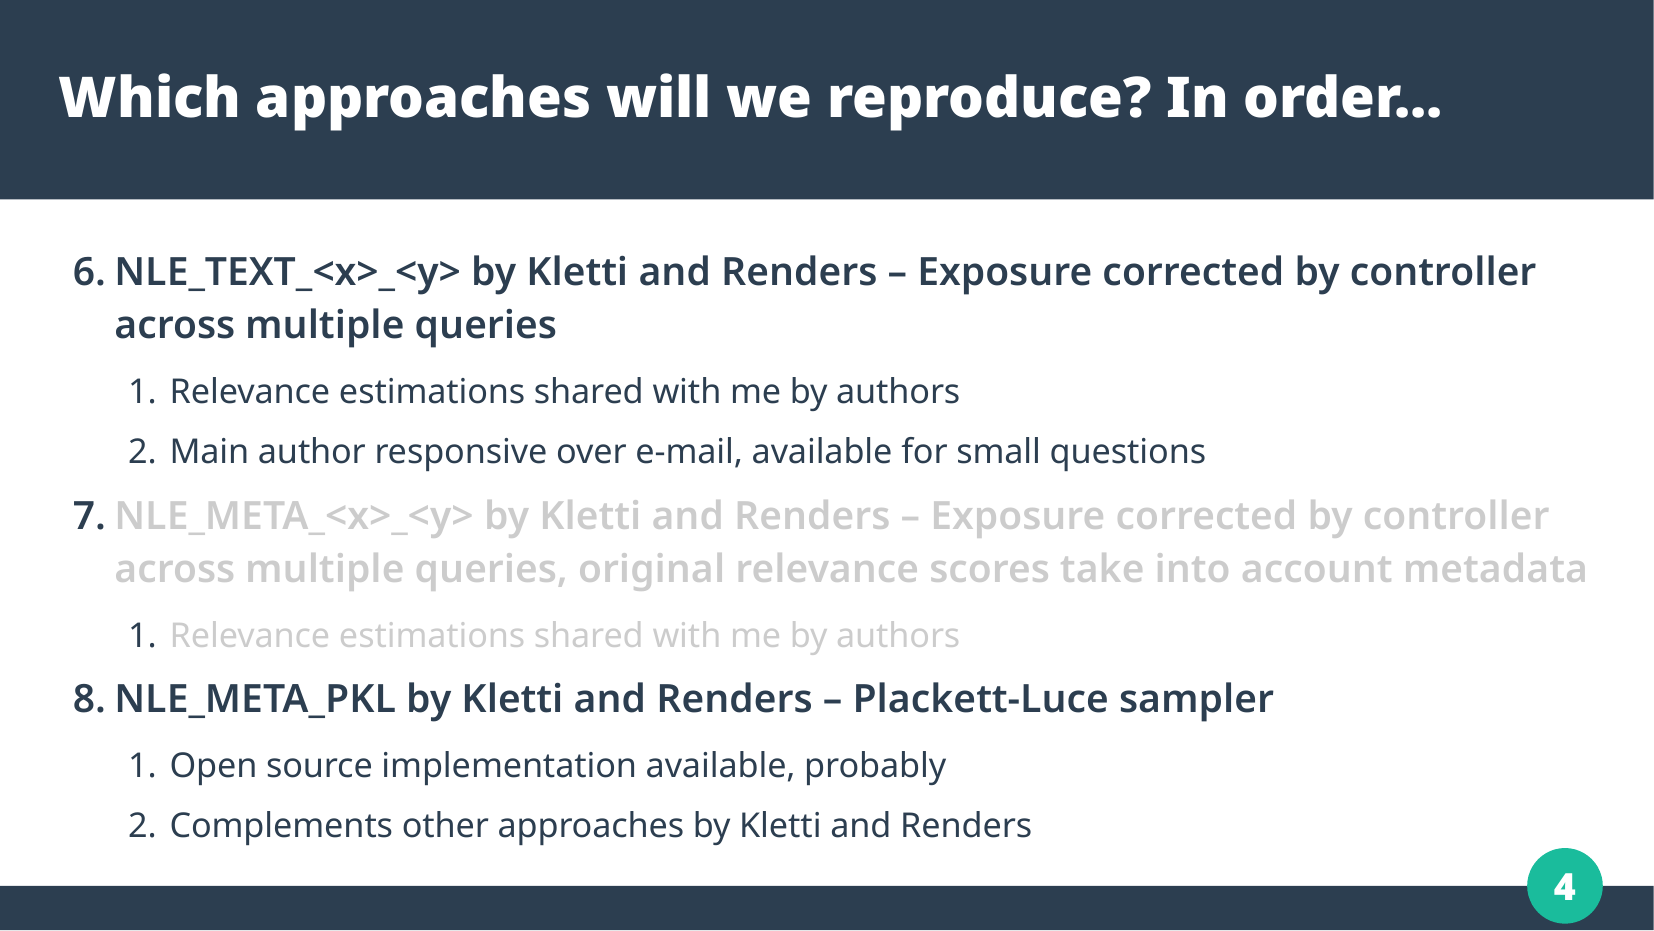

# Which approaches will we reproduce? In order...
NLE_TEXT_<x>_<y> by Kletti and Renders – Exposure corrected by controller across multiple queries
Relevance estimations shared with me by authors
Main author responsive over e-mail, available for small questions
NLE_META_<x>_<y> by Kletti and Renders – Exposure corrected by controller across multiple queries, original relevance scores take into account metadata
Relevance estimations shared with me by authors
NLE_META_PKL by Kletti and Renders – Plackett-Luce sampler
Open source implementation available, probably
Complements other approaches by Kletti and Renders